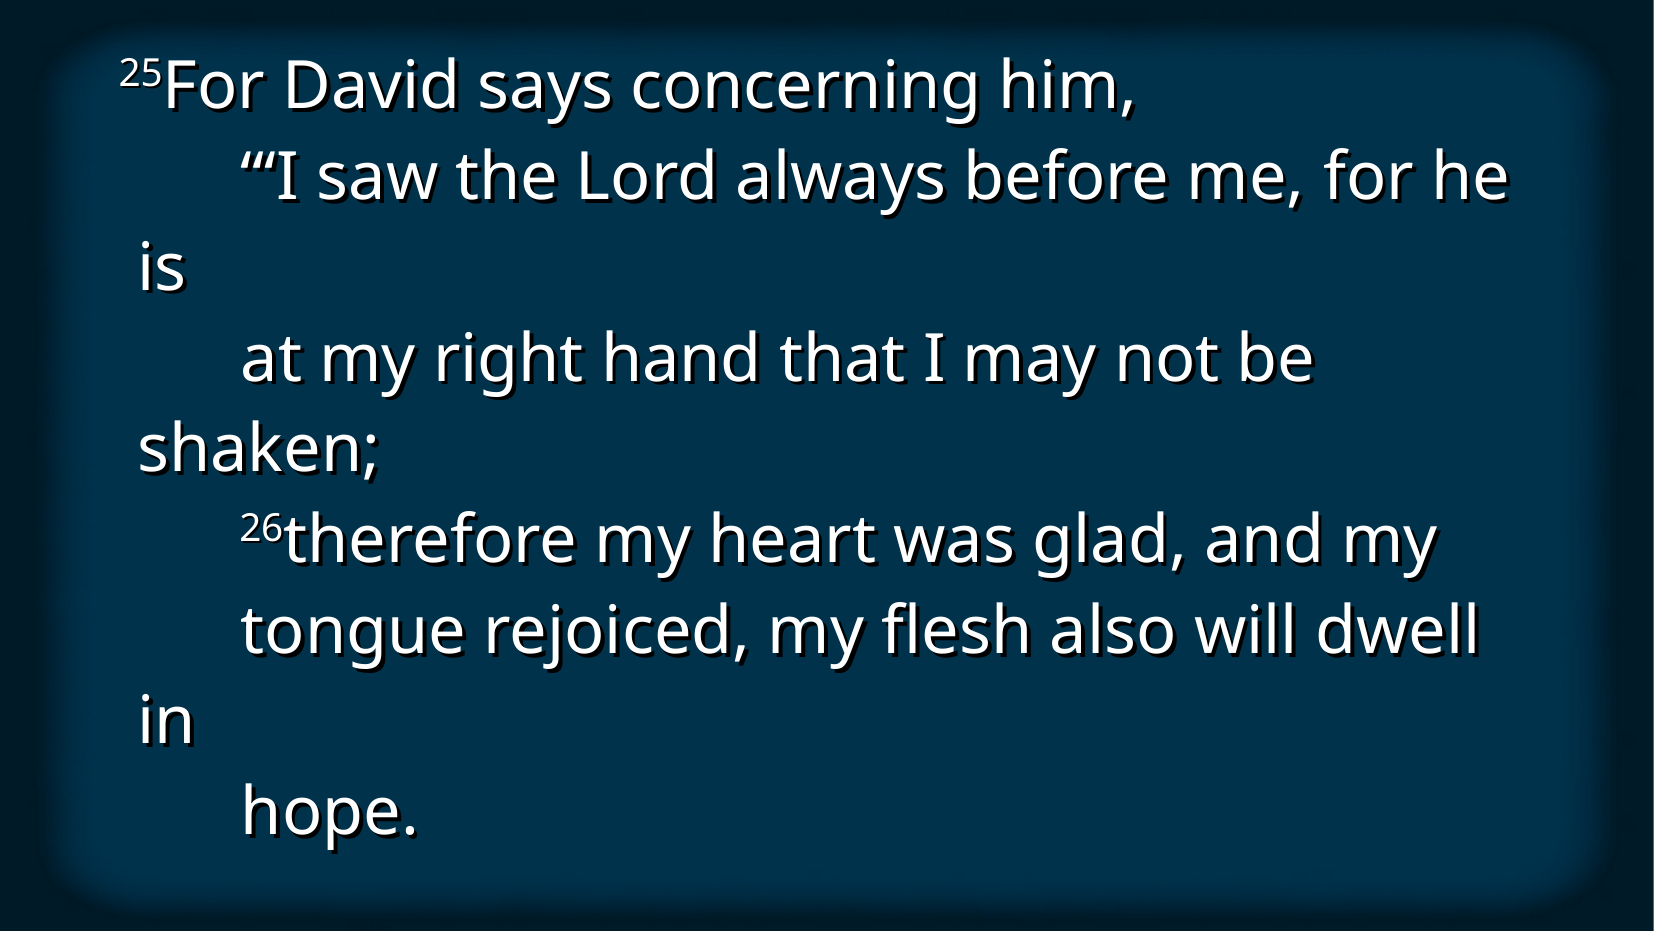

25For David says concerning him,
 “‘I saw the Lord always before me, for he is
 at my right hand that I may not be shaken;
 26therefore my heart was glad, and my
 tongue rejoiced, my flesh also will dwell in
 hope.